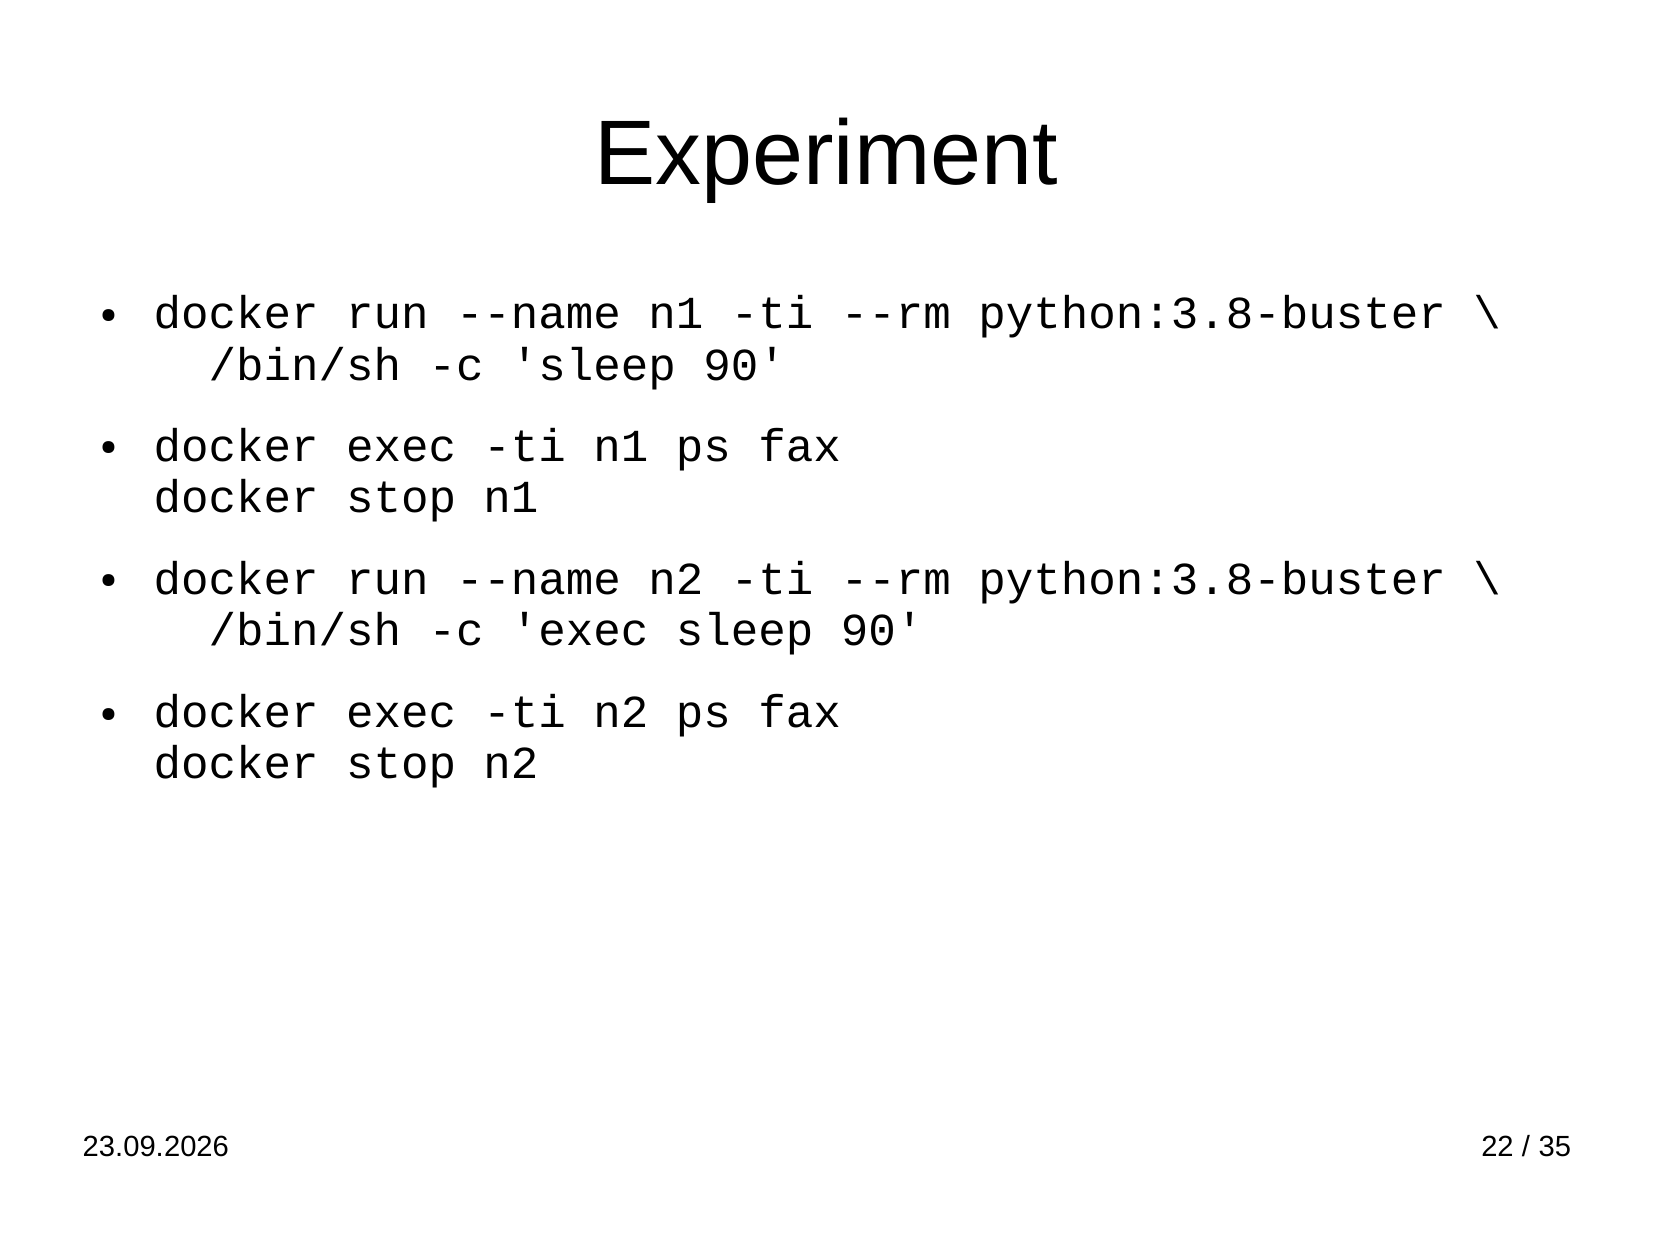

# Experiment
docker run --name n1 -ti --rm python:3.8-buster \
 /bin/sh -c 'sleep 90'
docker exec -ti n1 ps fax
docker stop n1
docker run --name n2 -ti --rm python:3.8-buster \
 /bin/sh -c 'exec sleep 90'
docker exec -ti n2 ps fax
docker stop n2